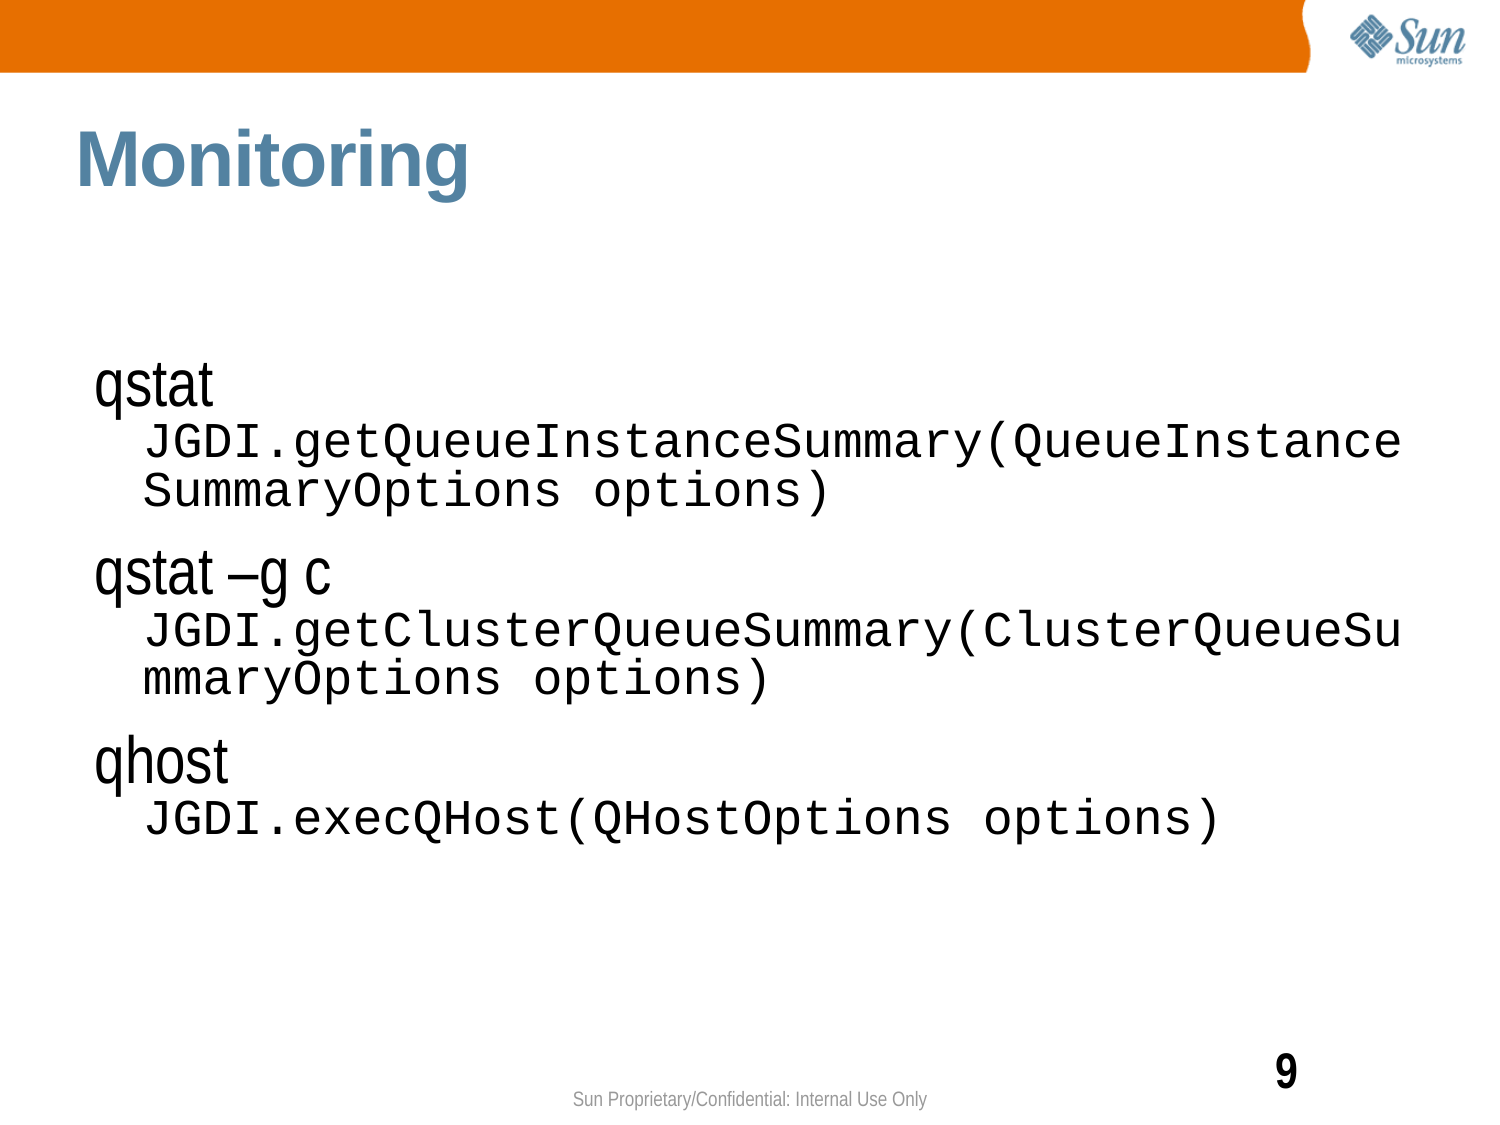

# Monitoring
qstat JGDI.getQueueInstanceSummary(QueueInstanceSummaryOptions options)
qstat –g c
JGDI.getClusterQueueSummary(ClusterQueueSummaryOptions options)
qhost
JGDI.execQHost(QHostOptions options)